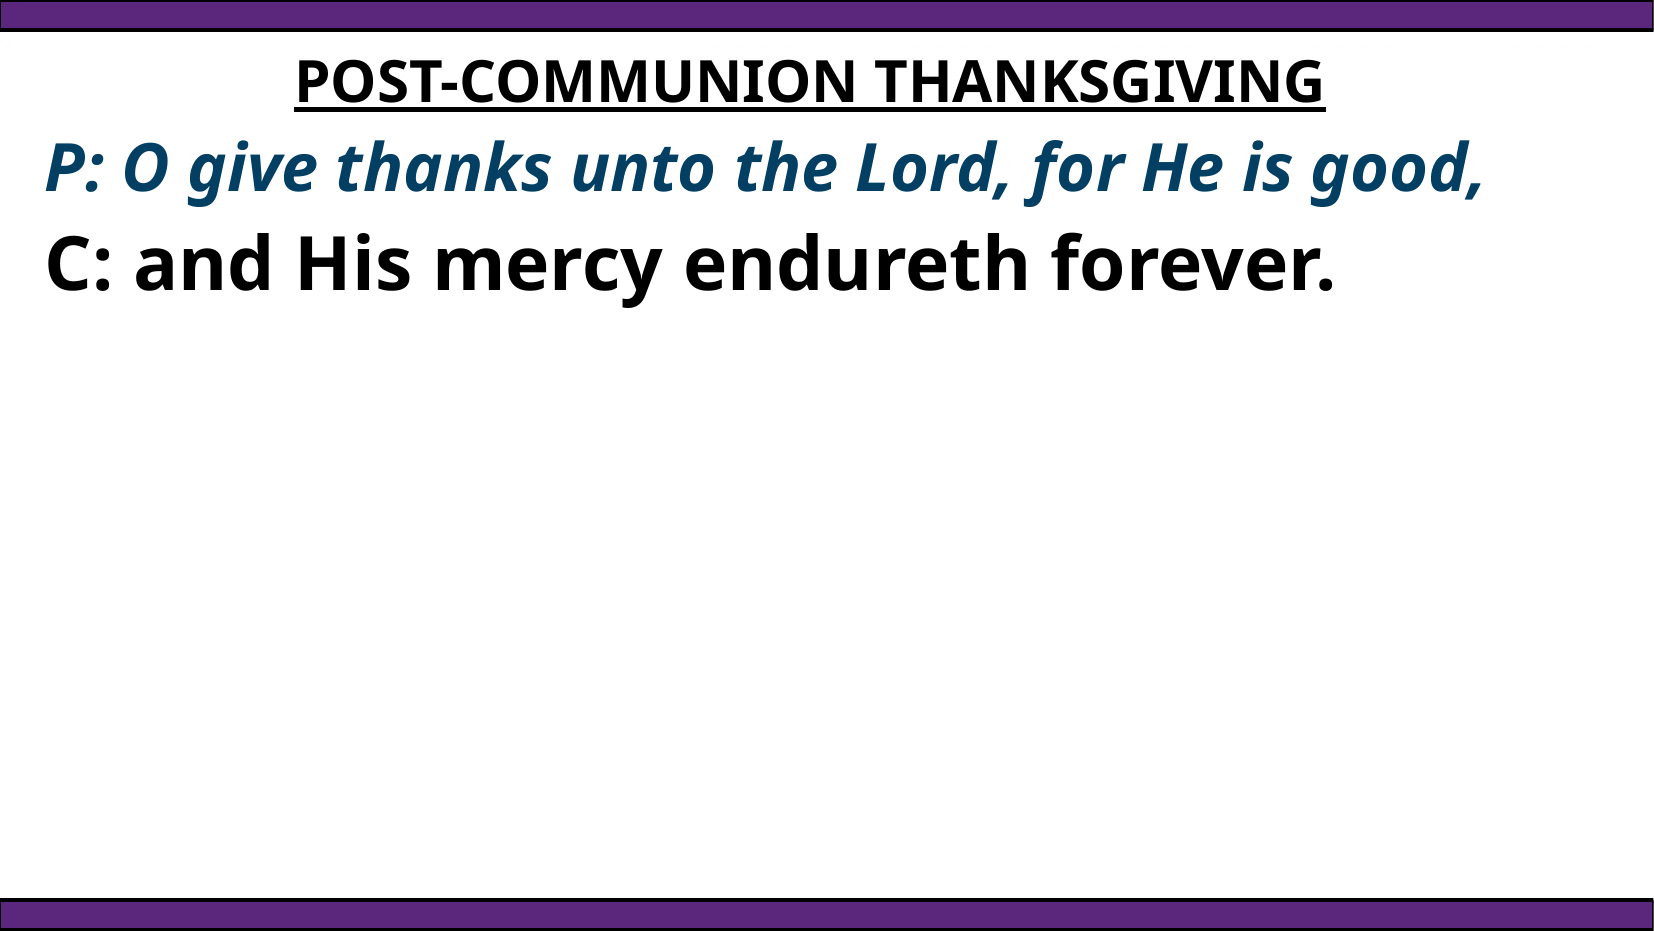

POST-COMMUNION THANKSGIVING
P: O give thanks unto the Lord, for He is good,
C: and His mercy endureth forever.